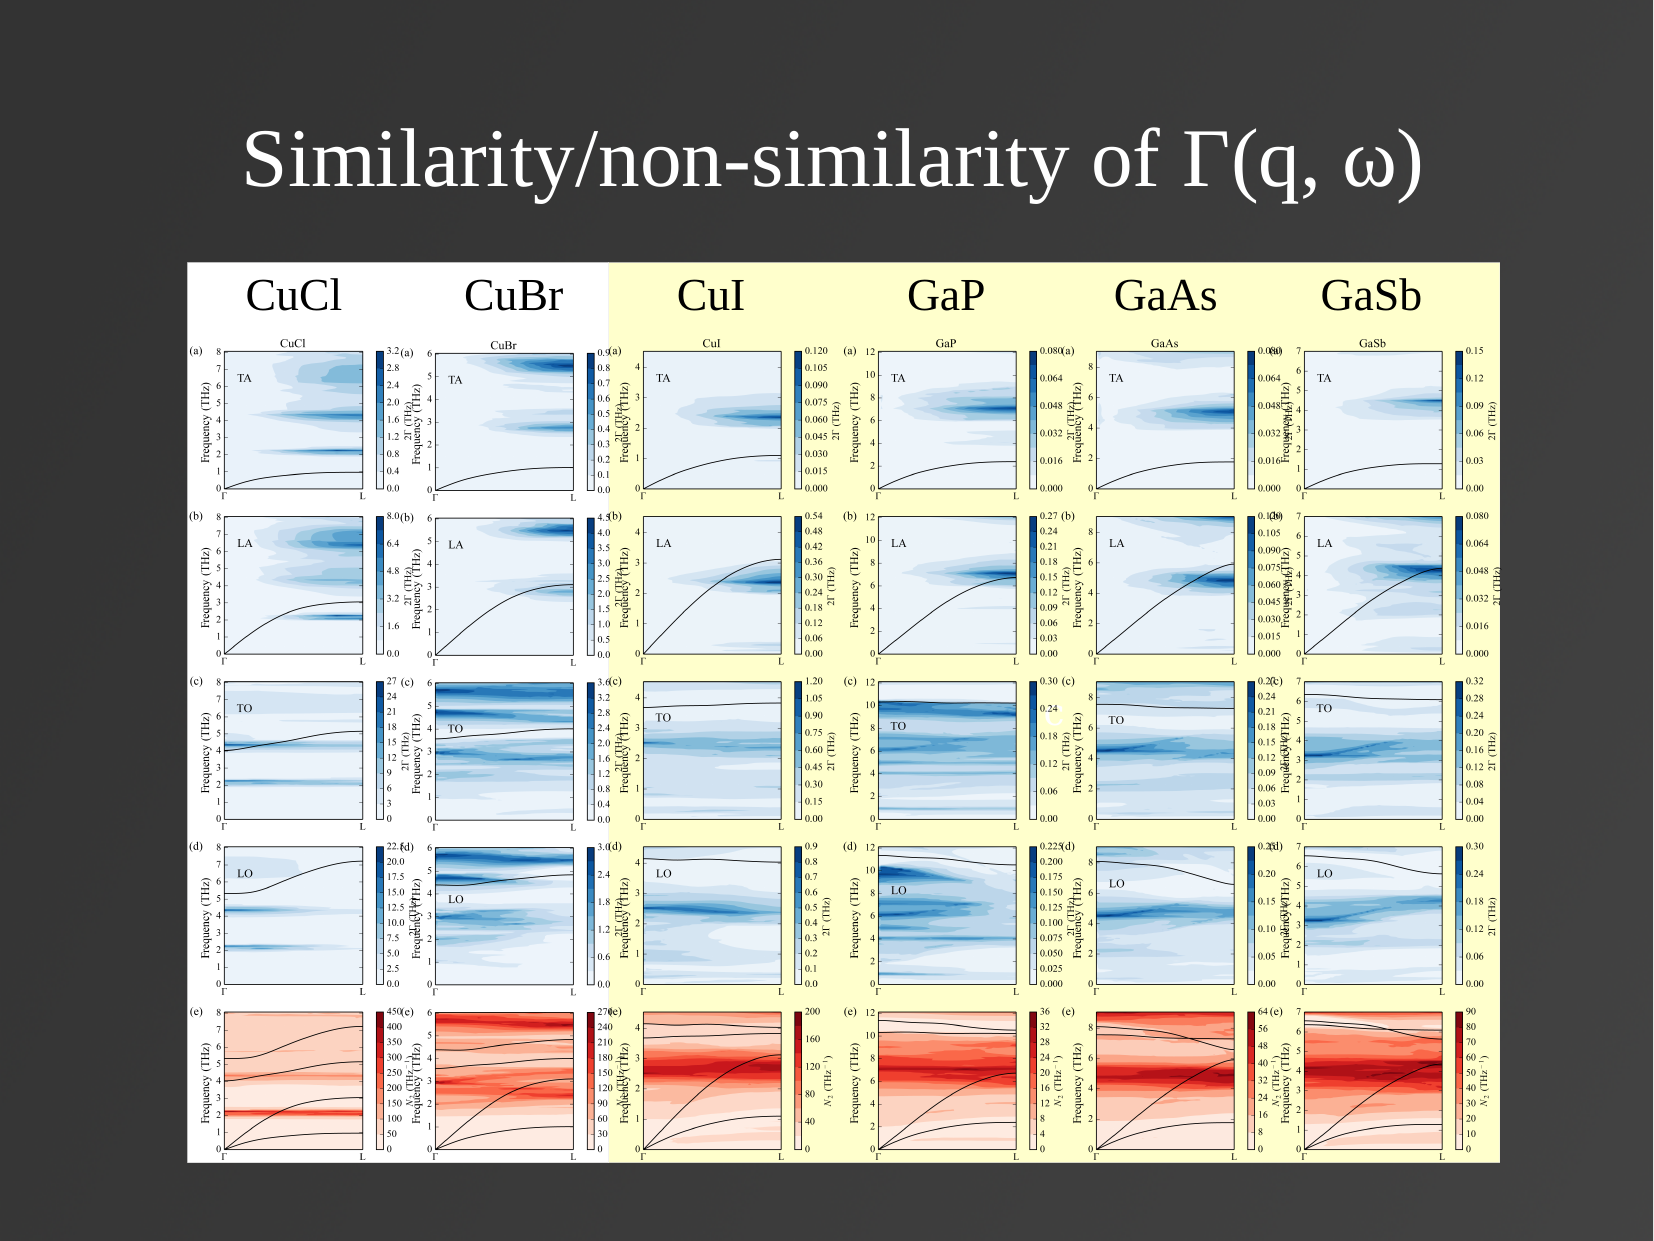

# Similarity/non-similarity of Г(q, ω)
c
c
CuCl
CuBr
CuI
GaP
GaAs
GaSb